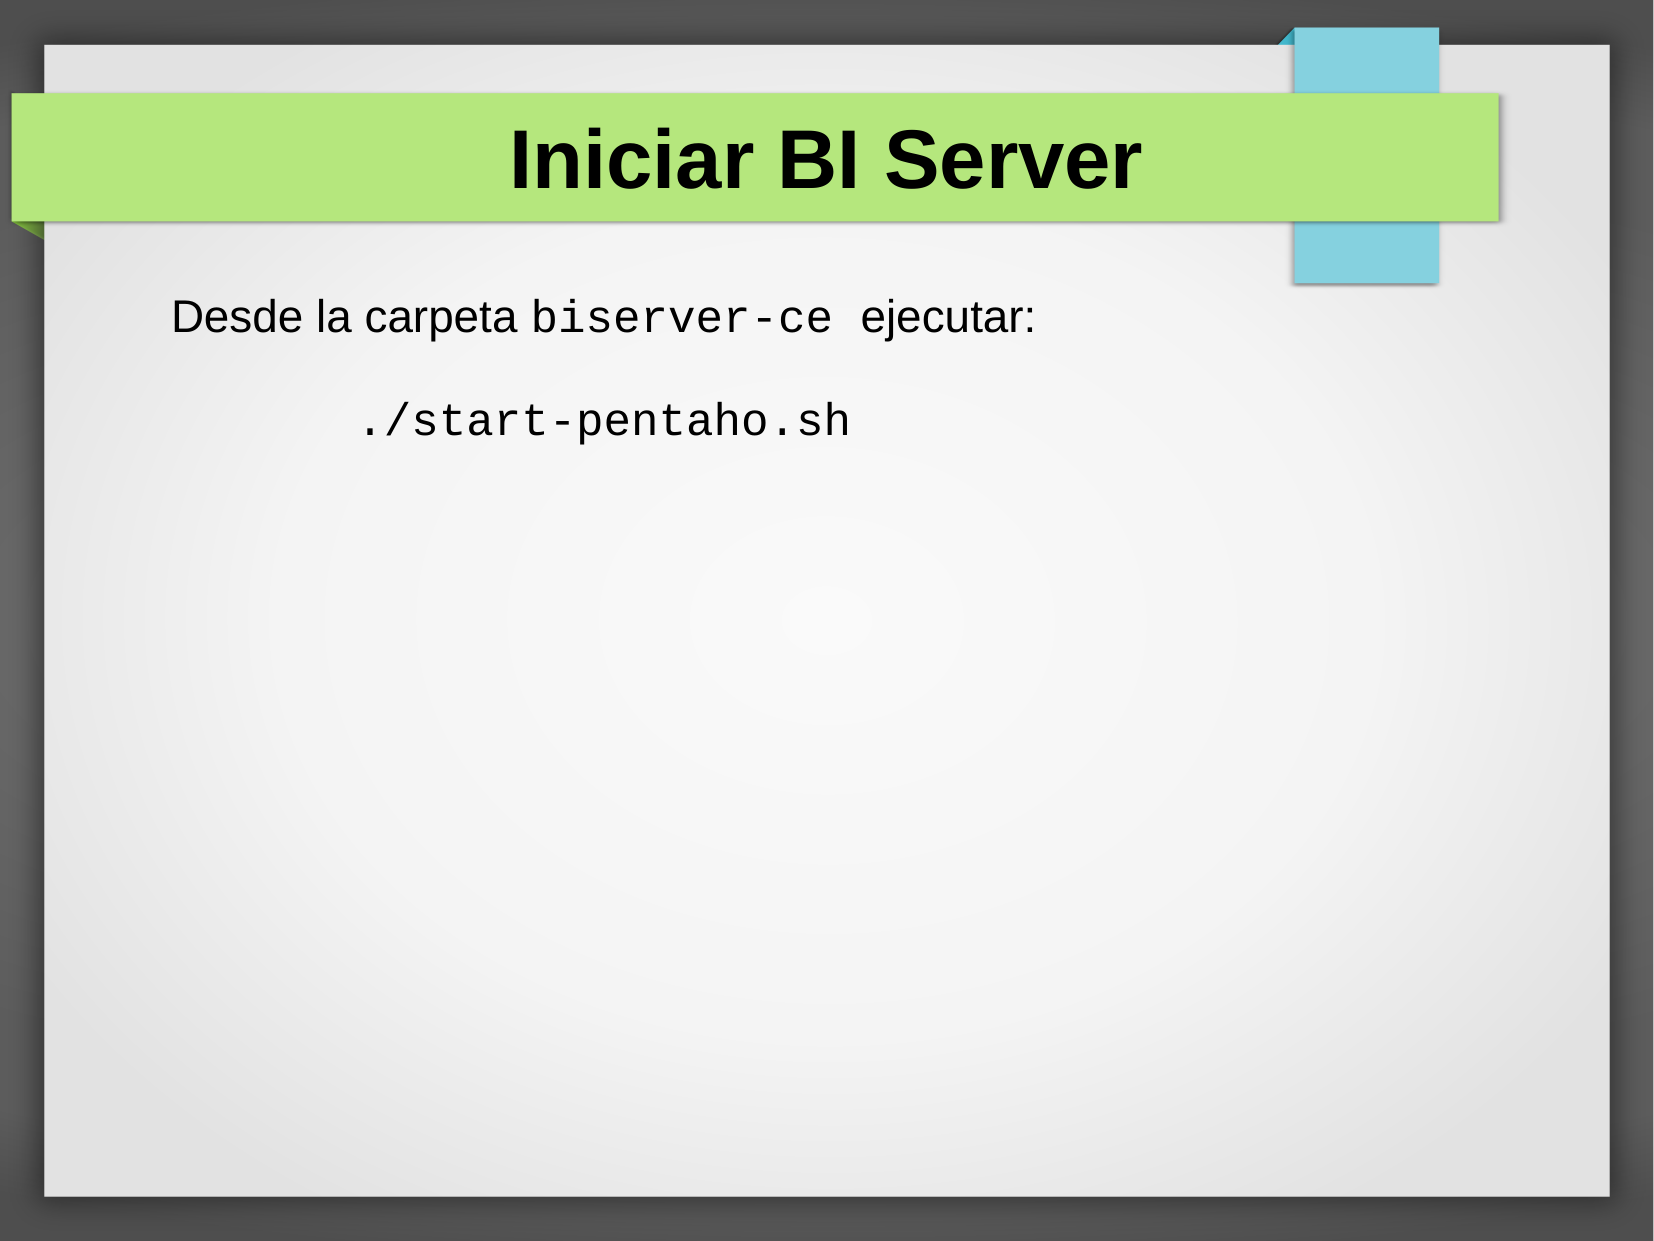

# Iniciar BI Server
Desde la carpeta biserver-ce ejecutar:
./start-pentaho.sh